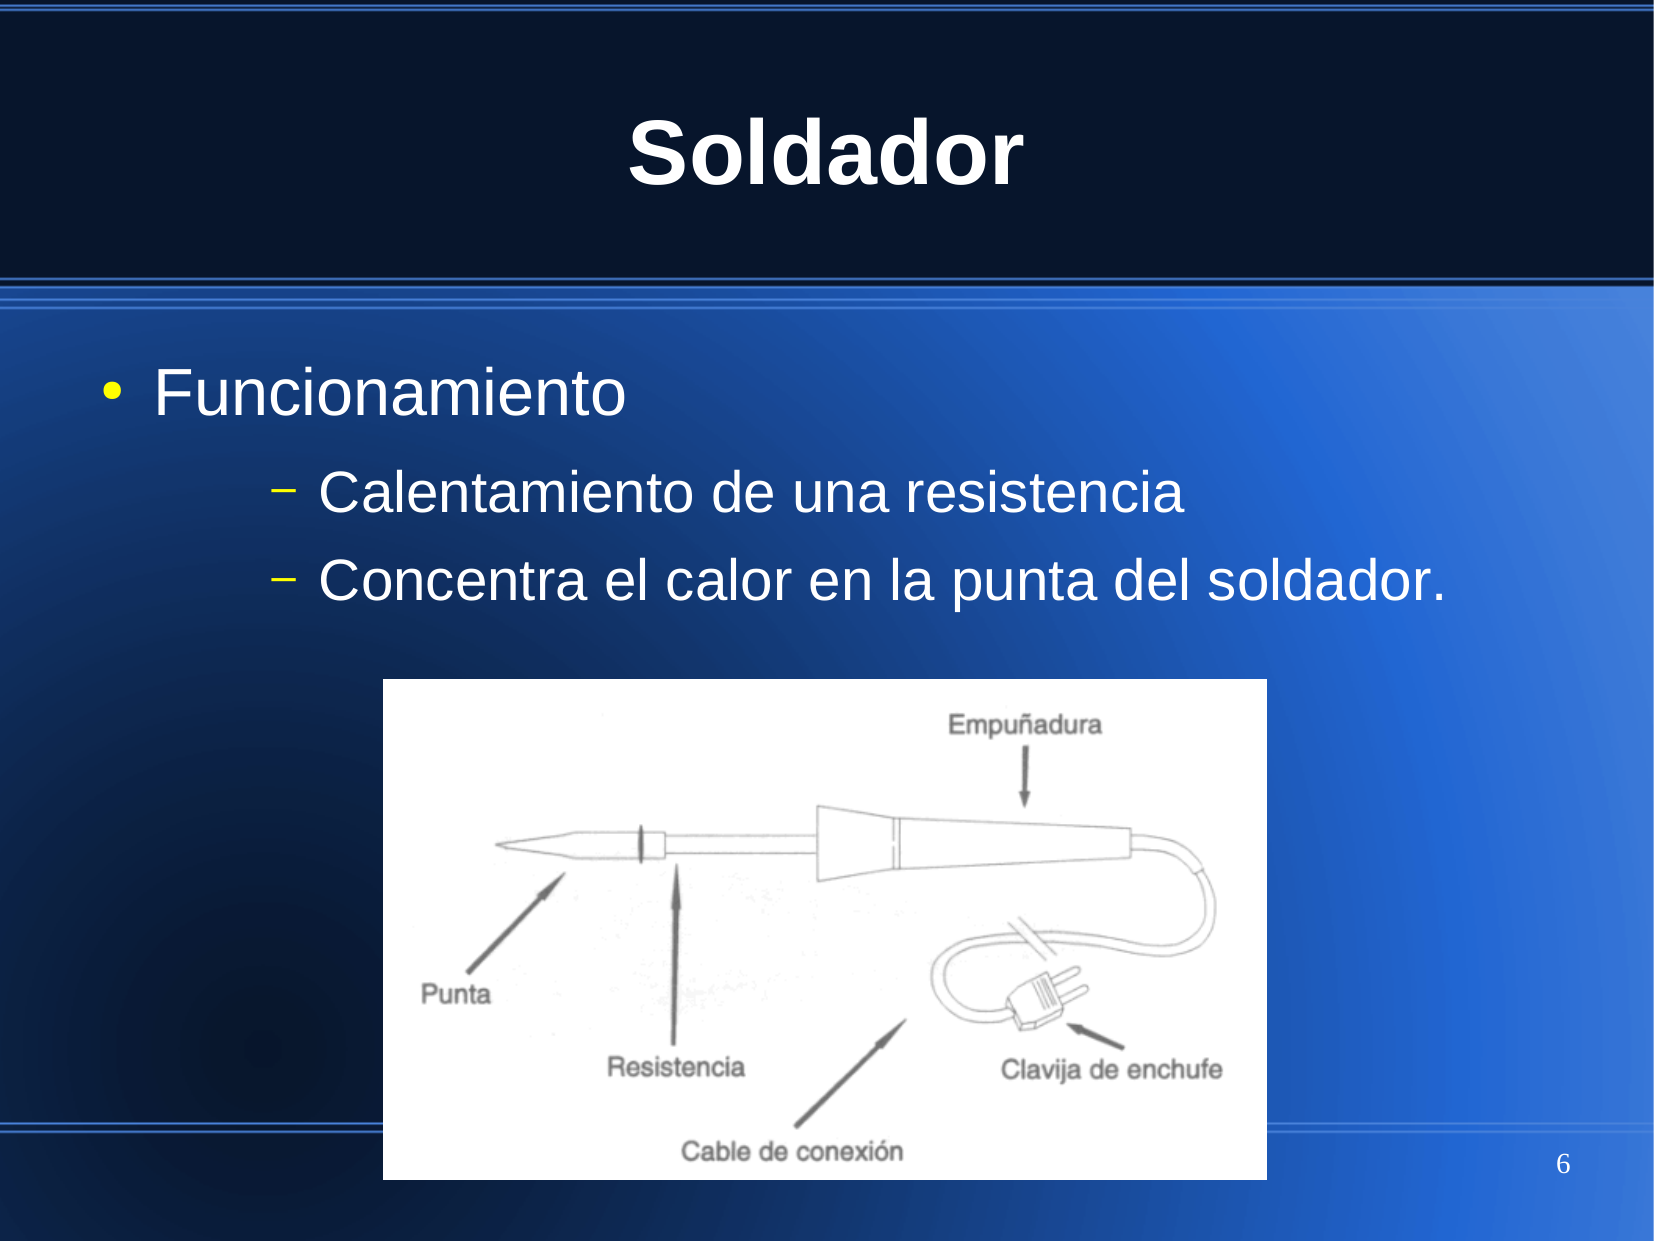

# Soldador
Funcionamiento
Calentamiento de una resistencia
Concentra el calor en la punta del soldador.
6